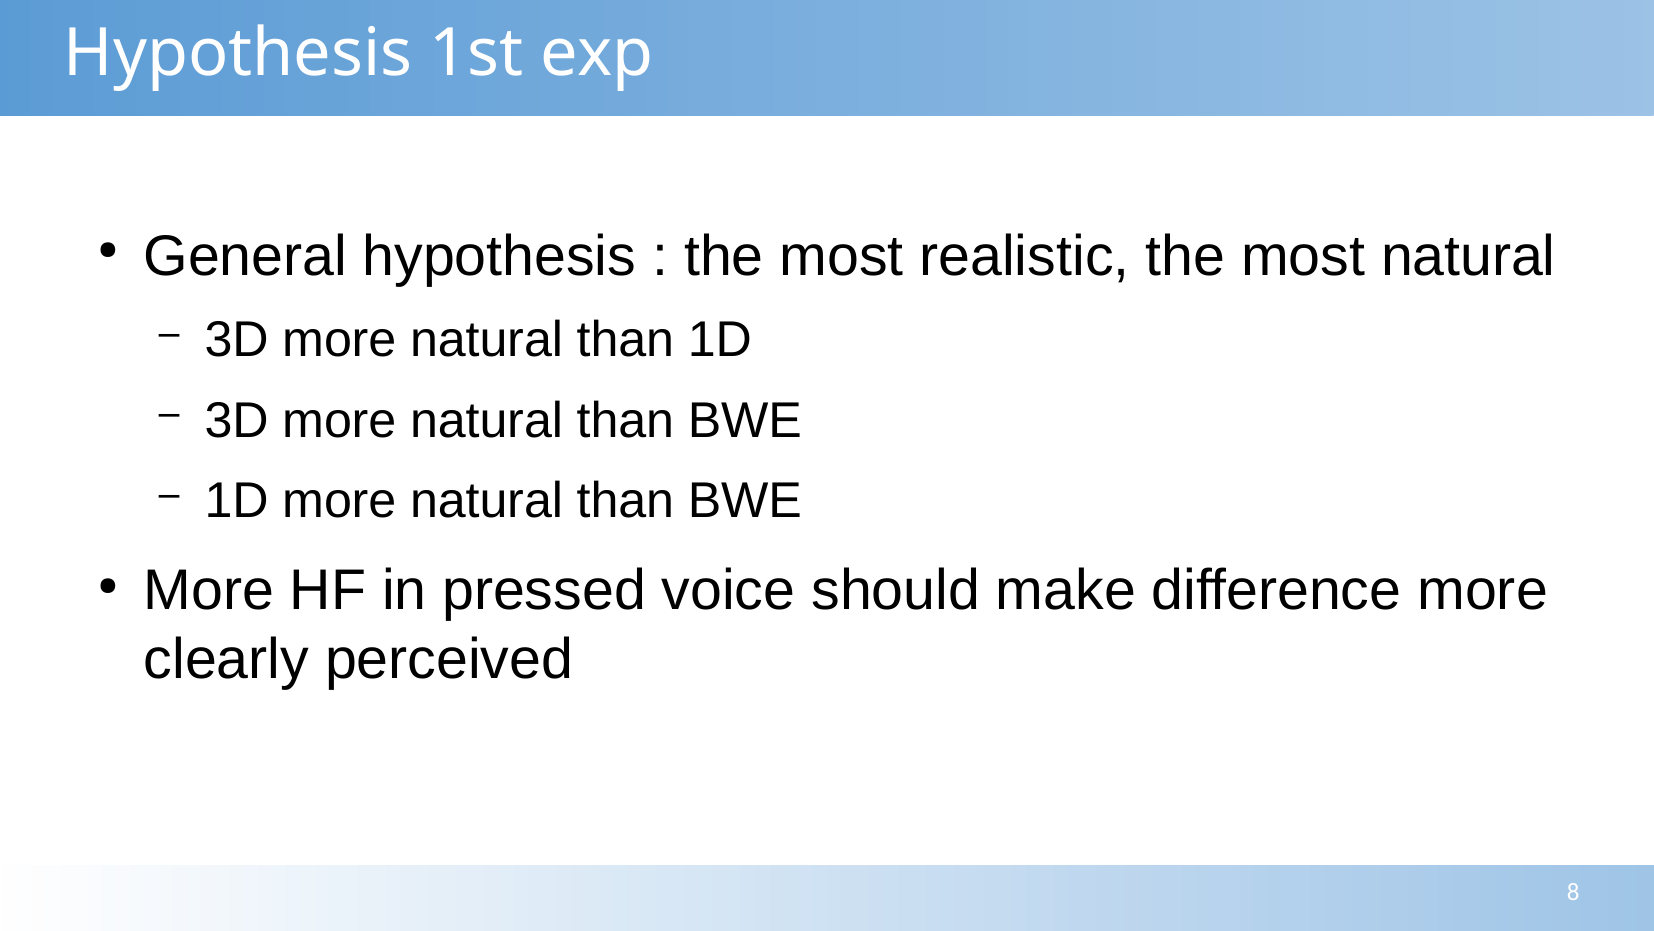

# Hypothesis 1st exp
General hypothesis : the most realistic, the most natural
3D more natural than 1D
3D more natural than BWE
1D more natural than BWE
More HF in pressed voice should make difference more clearly perceived